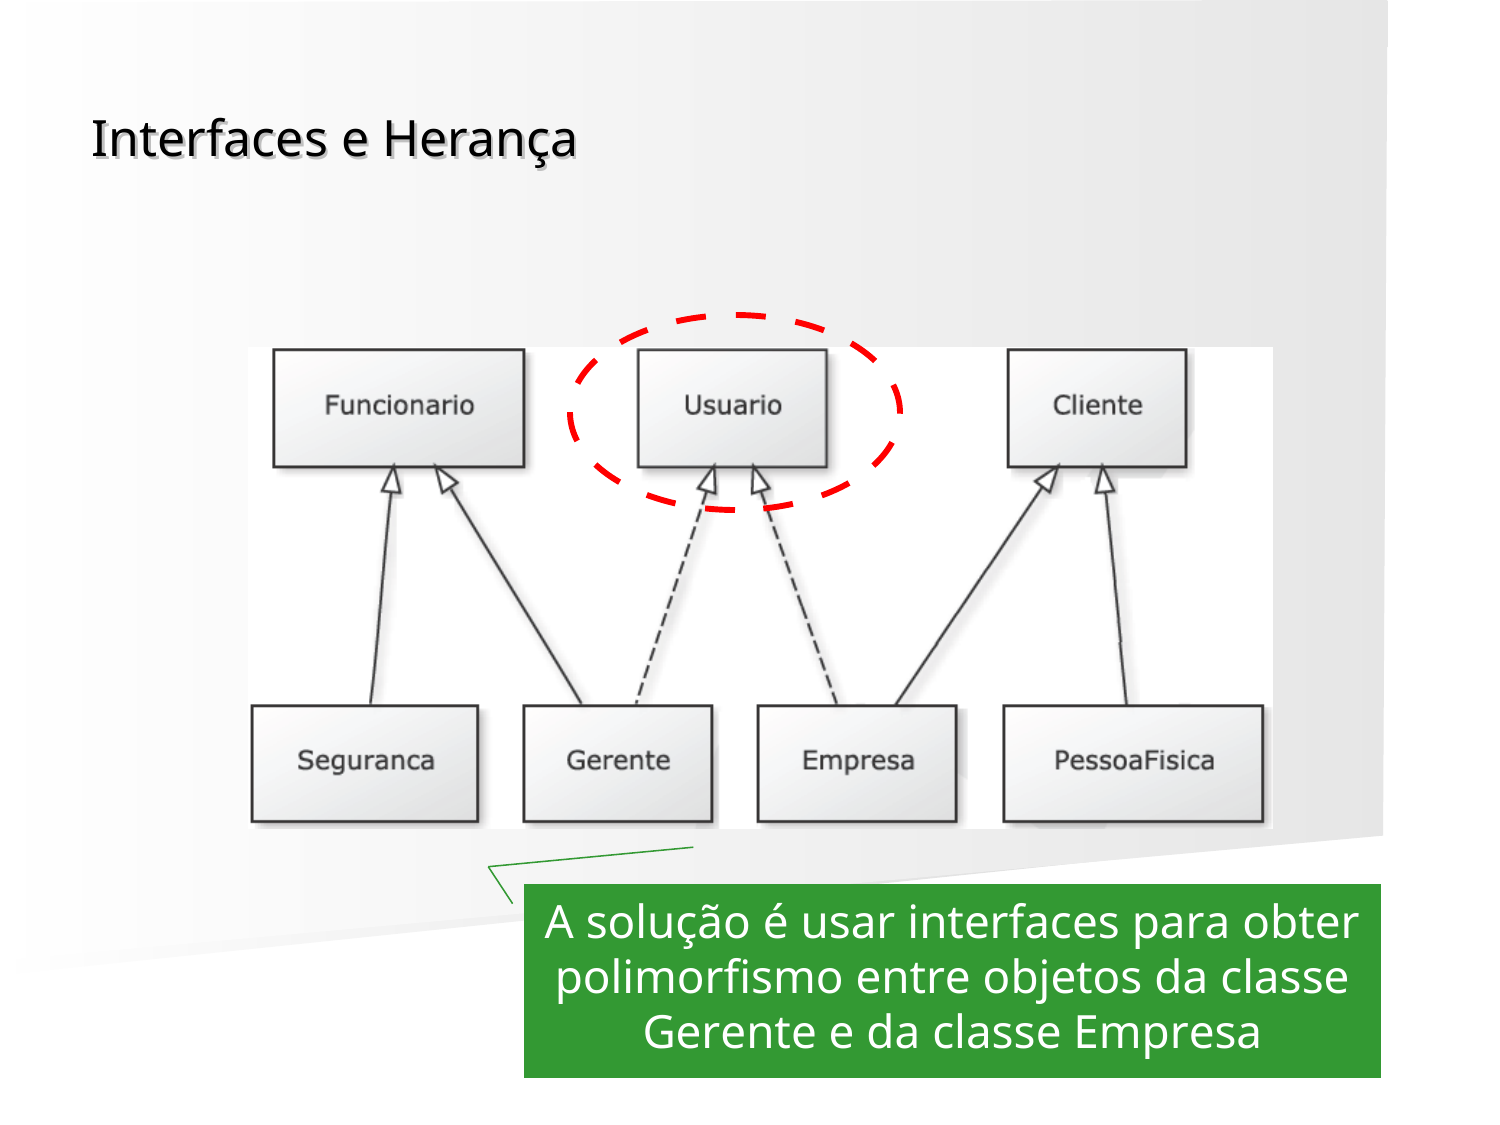

# Interfaces e Herança
A solução é usar interfaces para obter polimorfismo entre objetos da classe Gerente e da classe Empresa